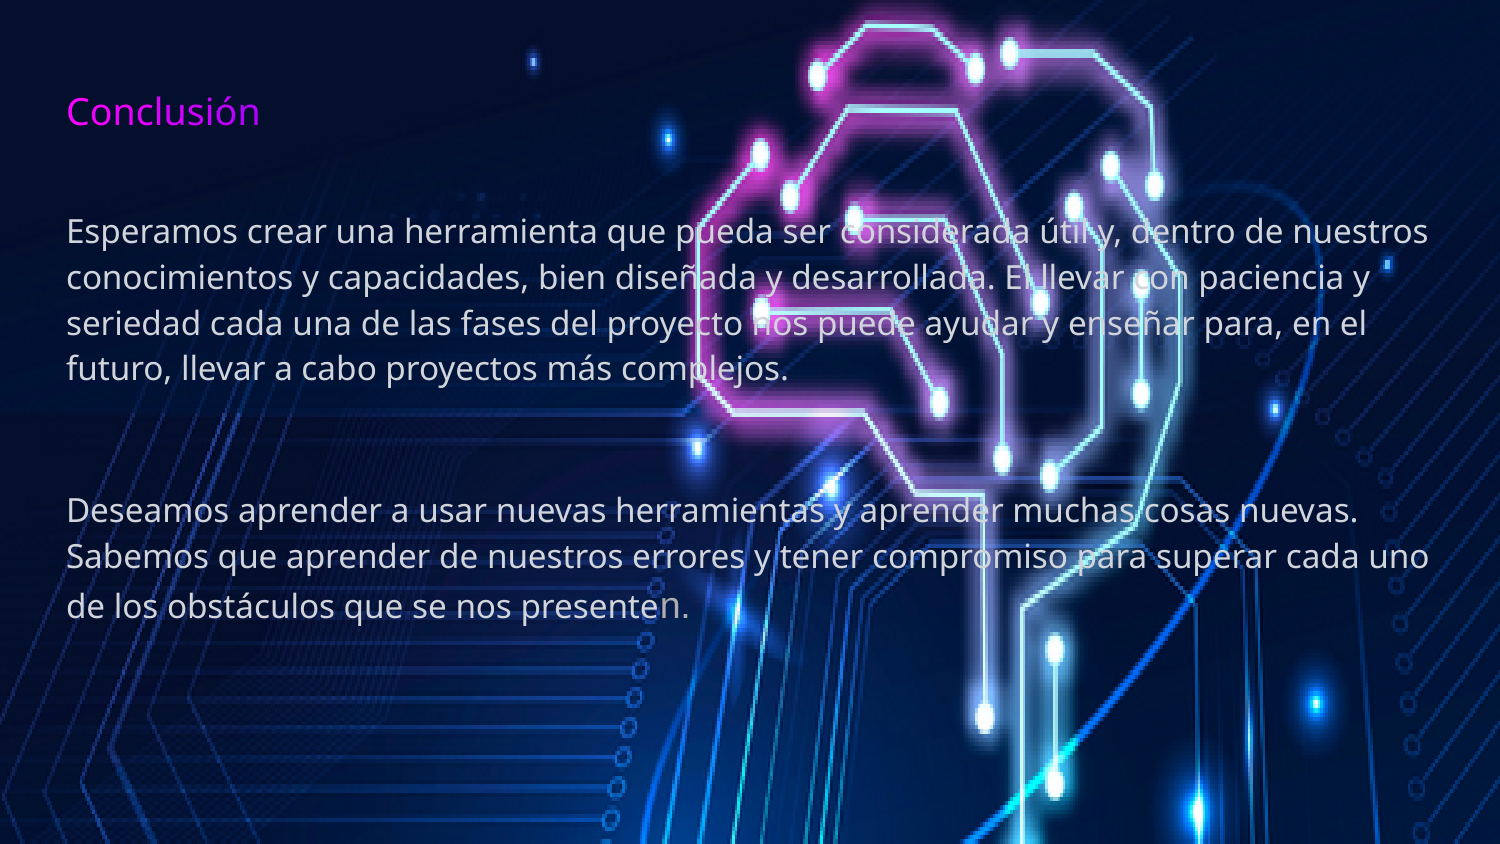

# Conclusión
Esperamos crear una herramienta que pueda ser considerada útil y, dentro de nuestros conocimientos y capacidades, bien diseñada y desarrollada. El llevar con paciencia y seriedad cada una de las fases del proyecto nos puede ayudar y enseñar para, en el futuro, llevar a cabo proyectos más complejos.
Deseamos aprender a usar nuevas herramientas y aprender muchas cosas nuevas. Sabemos que aprender de nuestros errores y tener compromiso para superar cada uno de los obstáculos que se nos presenten.